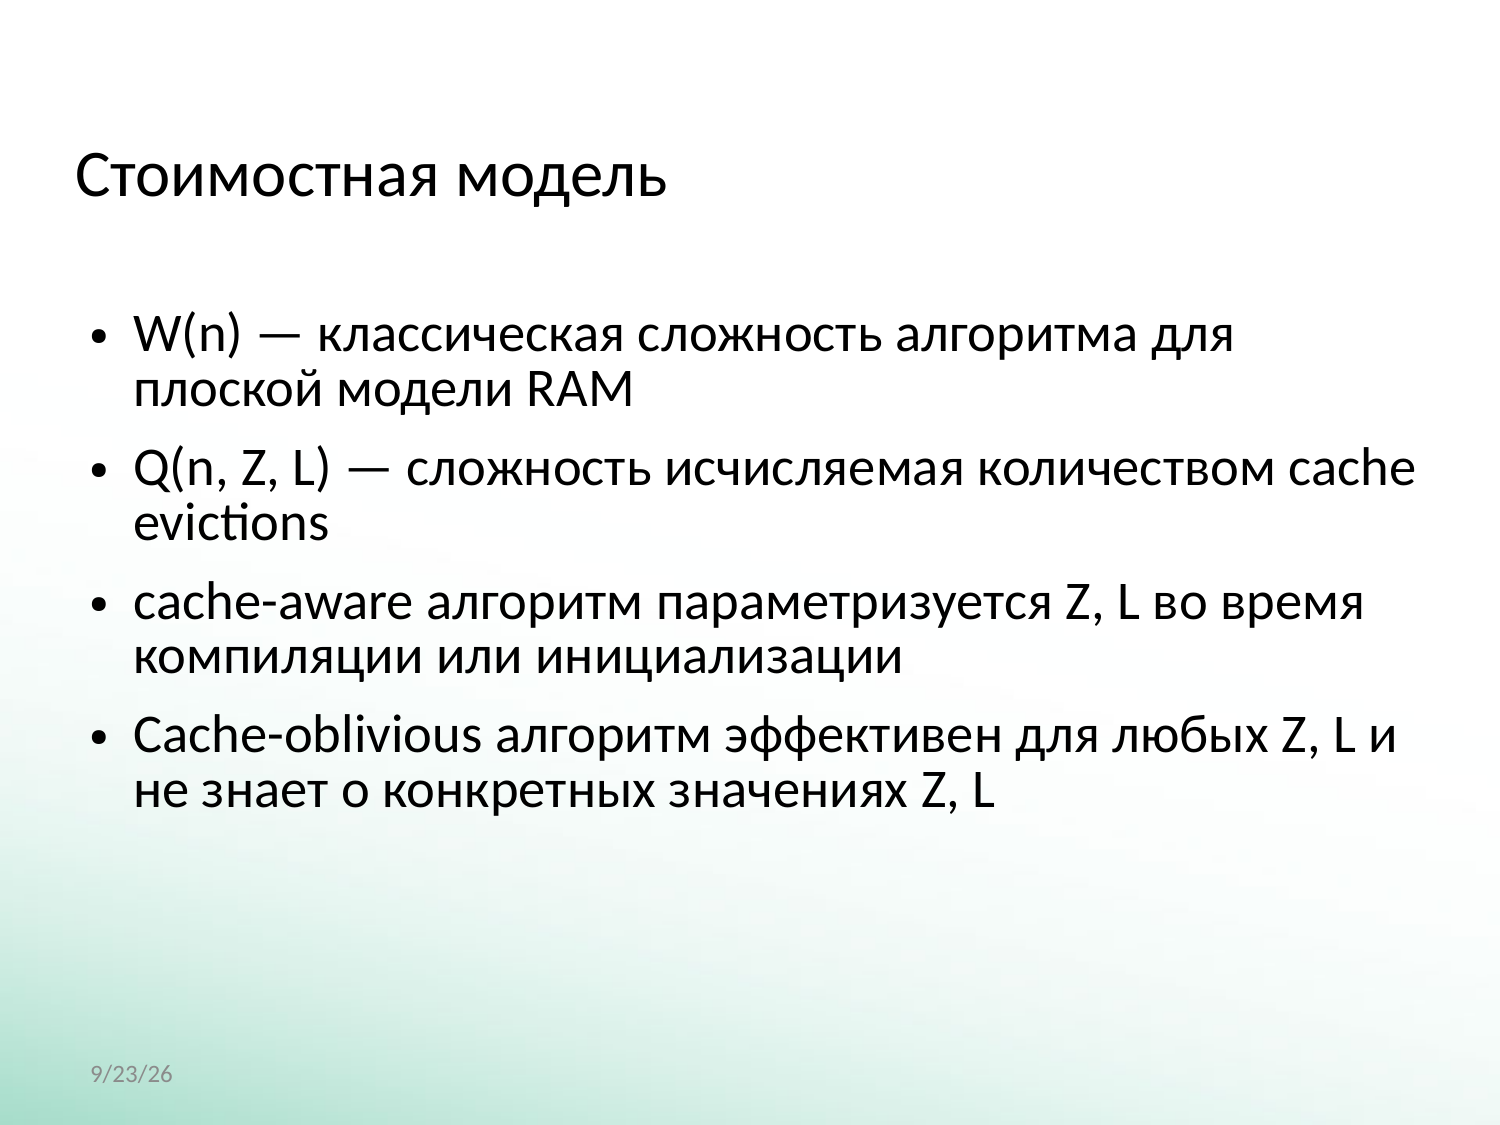

# Cтоимостная модель
W(n) — классическая сложность алгоритма для плоской модели RAM
Q(n, Z, L) — сложность исчисляемая количеством cache evictions
сache-aware алгоритм параметризуется Z, L во время компиляции или инициализации
Cache-oblivious алгоритм эффективен для любых Z, L и не знает о конкретных значениях Z, L